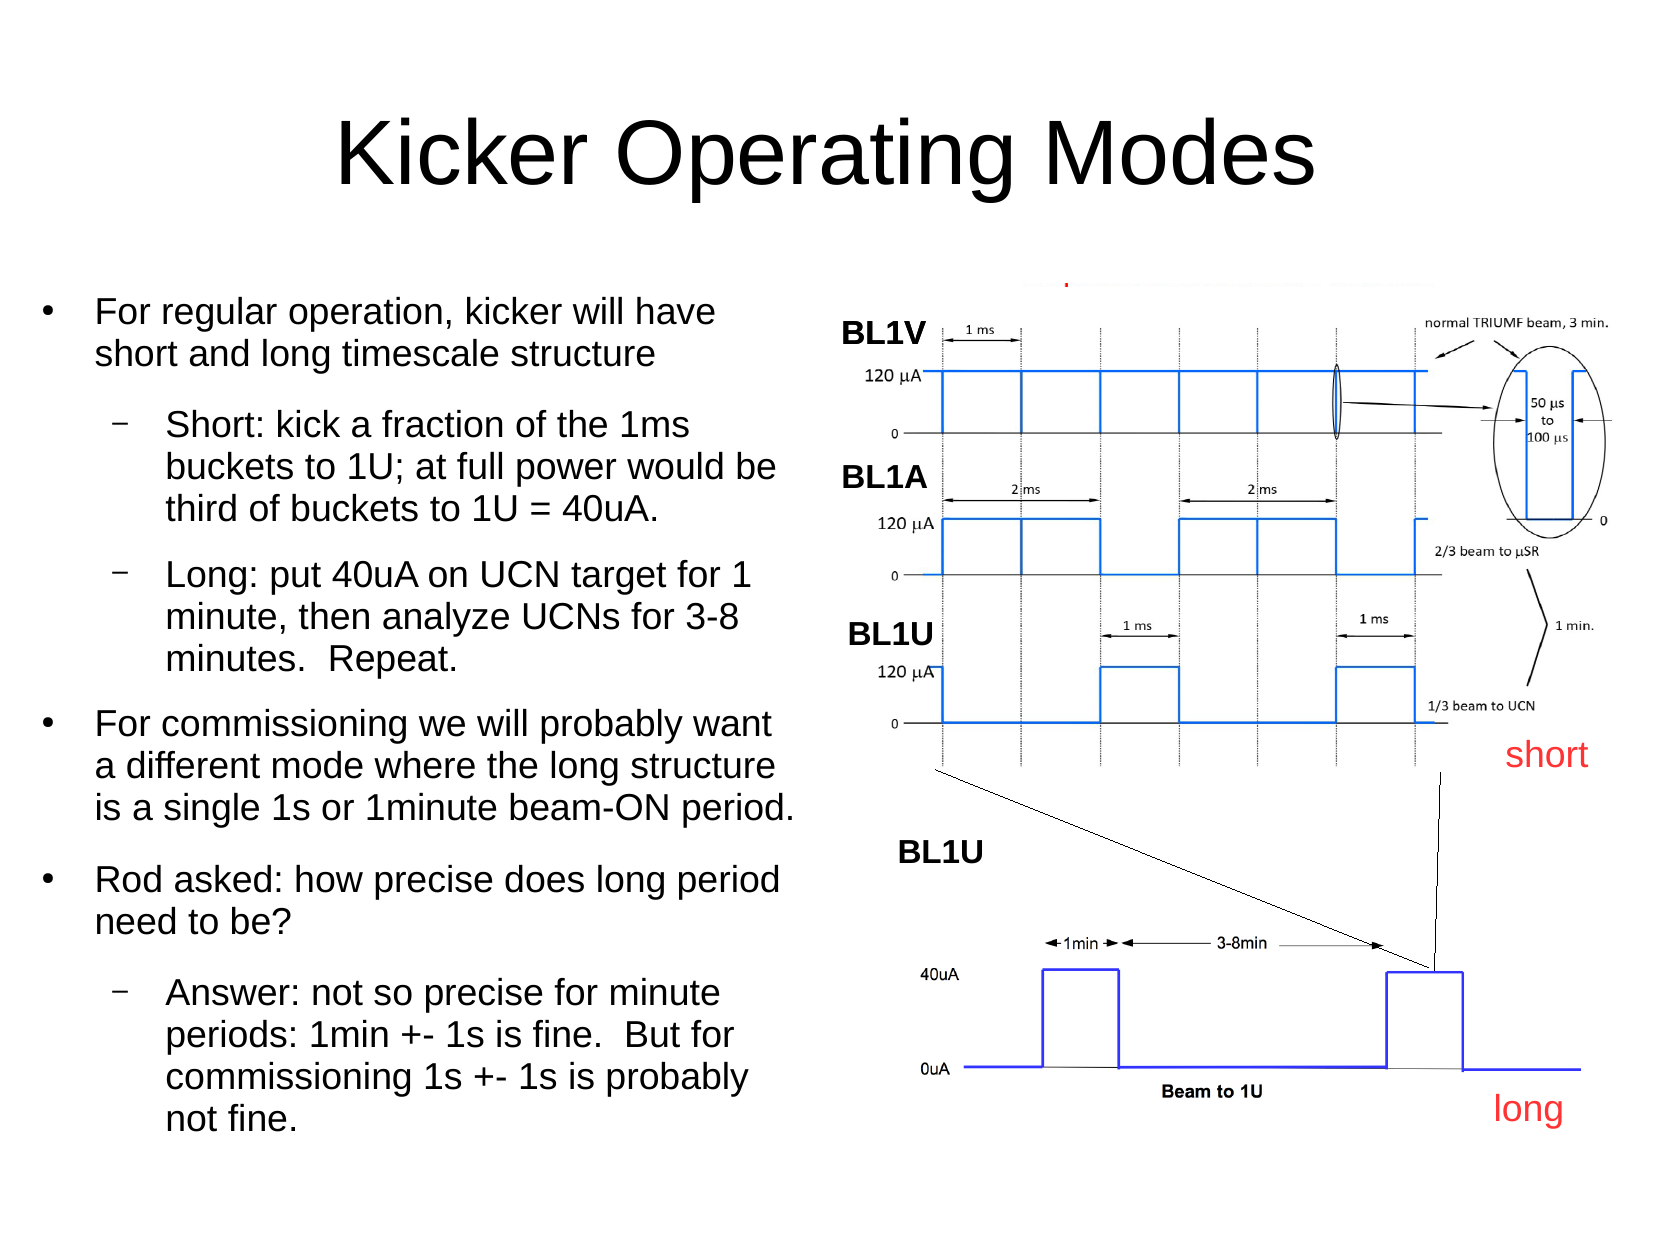

# Kicker Operating Modes
For regular operation, kicker will have short and long timescale structure
Short: kick a fraction of the 1ms buckets to 1U; at full power would be third of buckets to 1U = 40uA.
Long: put 40uA on UCN target for 1 minute, then analyze UCNs for 3-8 minutes. Repeat.
For commissioning we will probably want a different mode where the long structure is a single 1s or 1minute beam-ON period.
Rod asked: how precise does long period need to be?
Answer: not so precise for minute periods: 1min +- 1s is fine. But for commissioning 1s +- 1s is probably not fine.
BL1V
BL1V
BL1A
BL1U
short
BL1U
long